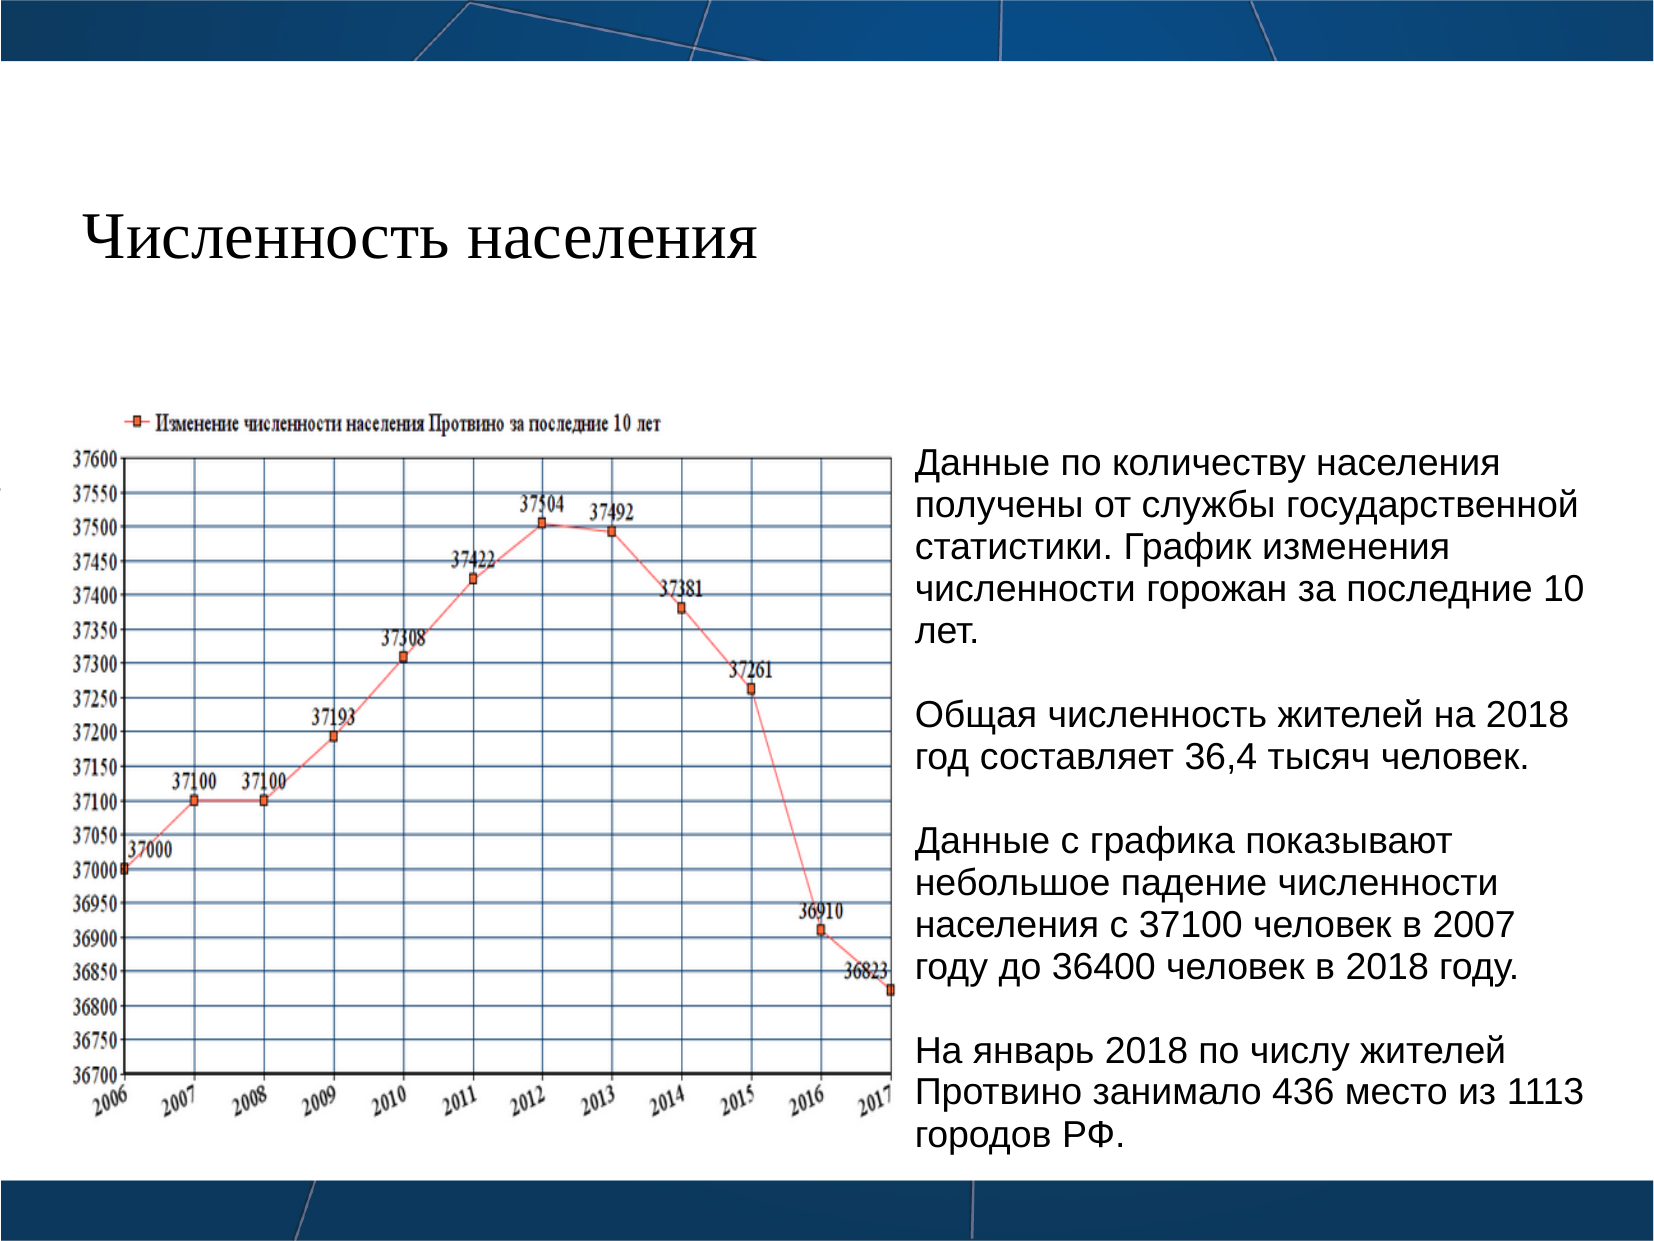

# Численность населения
Данные по количеству населения получены от службы государственной статистики. График изменения численности горожан за последние 10 лет.
Общая численность жителей на 2018 год составляет 36,4 тысяч человек.
Данные с графика показывают небольшое падение численности населения с 37100 человек в 2007 году до 36400 человек в 2018 году.
На январь 2018 по числу жителей Протвино занимало 436 место из 1113 городов РФ.